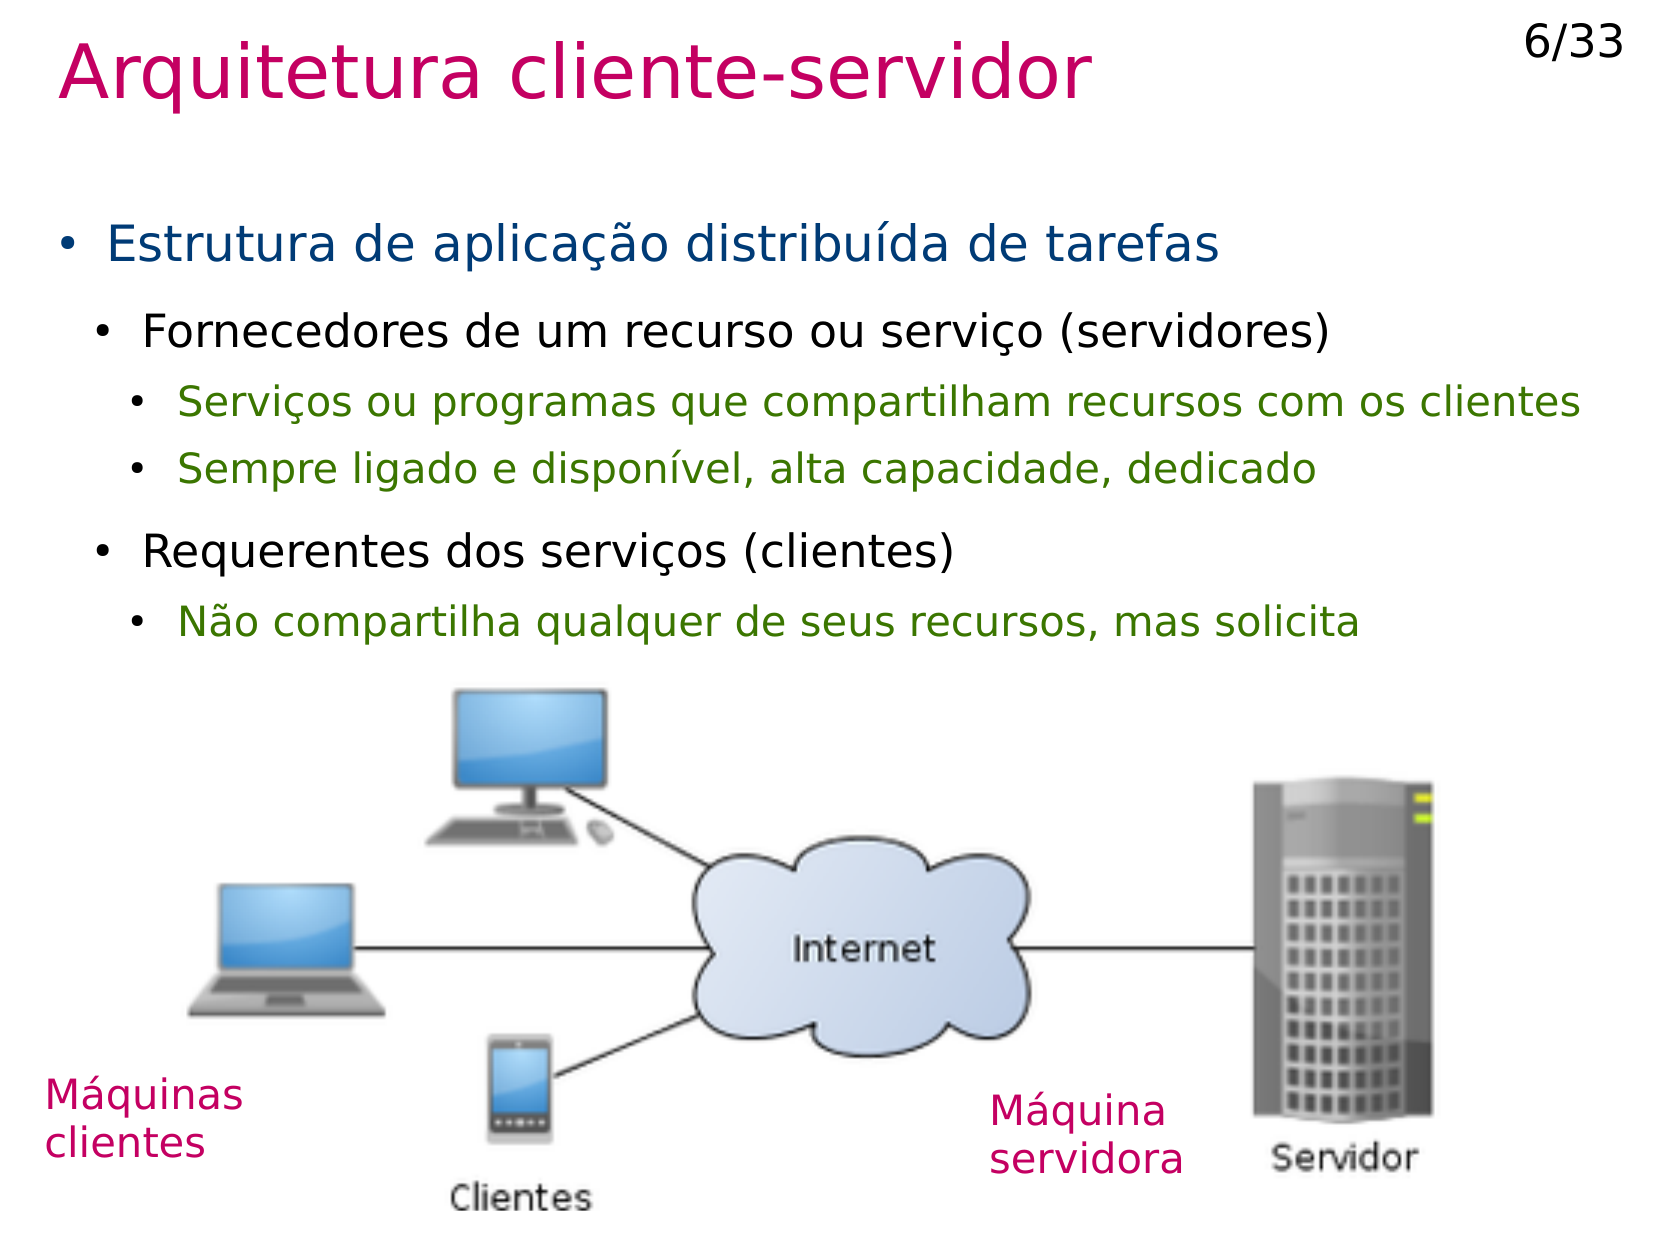

6
# Arquitetura cliente-servidor
Estrutura de aplicação distribuída de tarefas
Fornecedores de um recurso ou serviço (servidores)
Serviços ou programas que compartilham recursos com os clientes
Sempre ligado e disponível, alta capacidade, dedicado
Requerentes dos serviços (clientes)
Não compartilha qualquer de seus recursos, mas solicita
Máquinas clientes
Máquina servidora